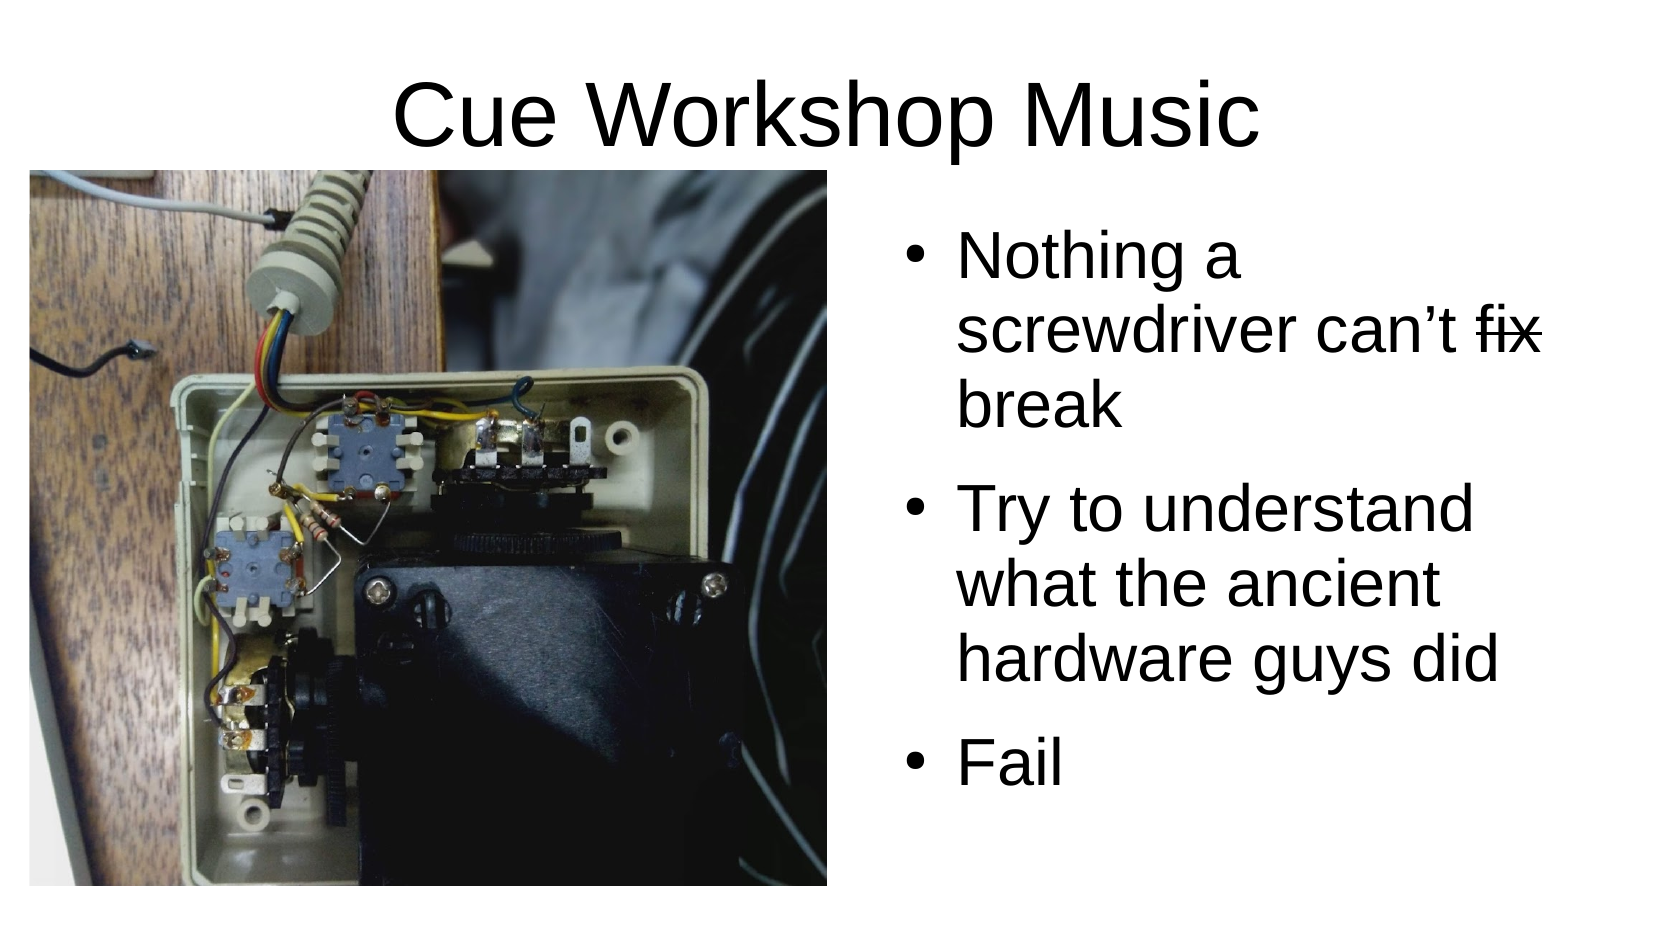

# Cue Workshop Music
Nothing a screwdriver can’t fix break
Try to understand what the ancient hardware guys did
Fail